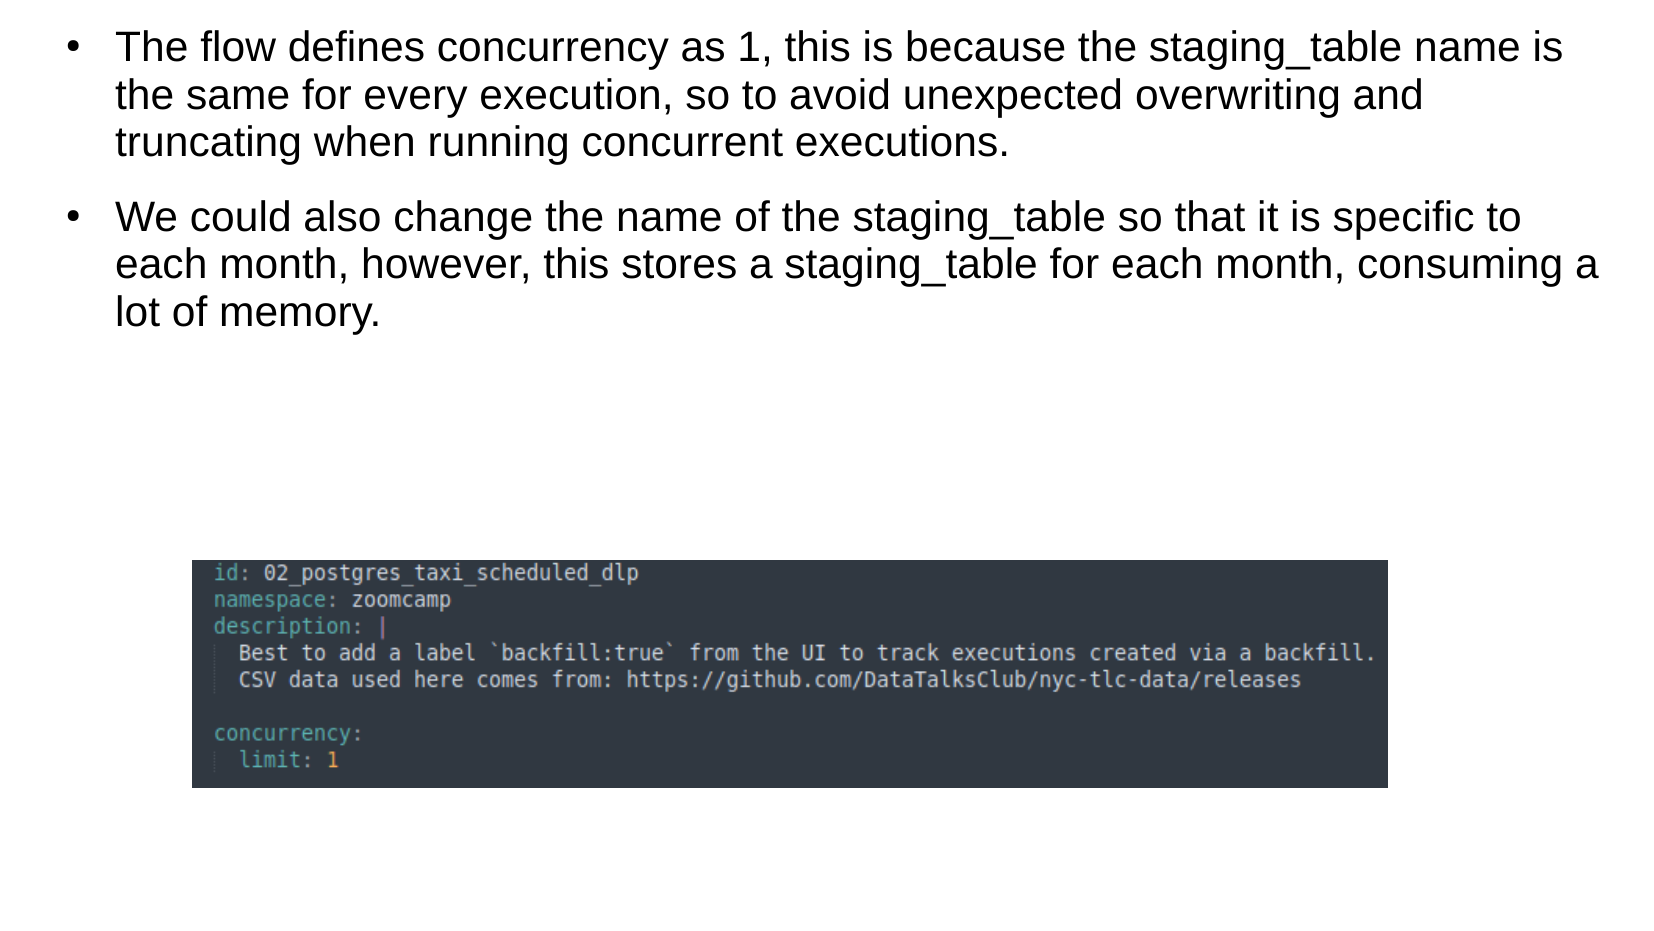

# The flow defines concurrency as 1, this is because the staging_table name is the same for every execution, so to avoid unexpected overwriting and truncating when running concurrent executions.
We could also change the name of the staging_table so that it is specific to each month, however, this stores a staging_table for each month, consuming a lot of memory.